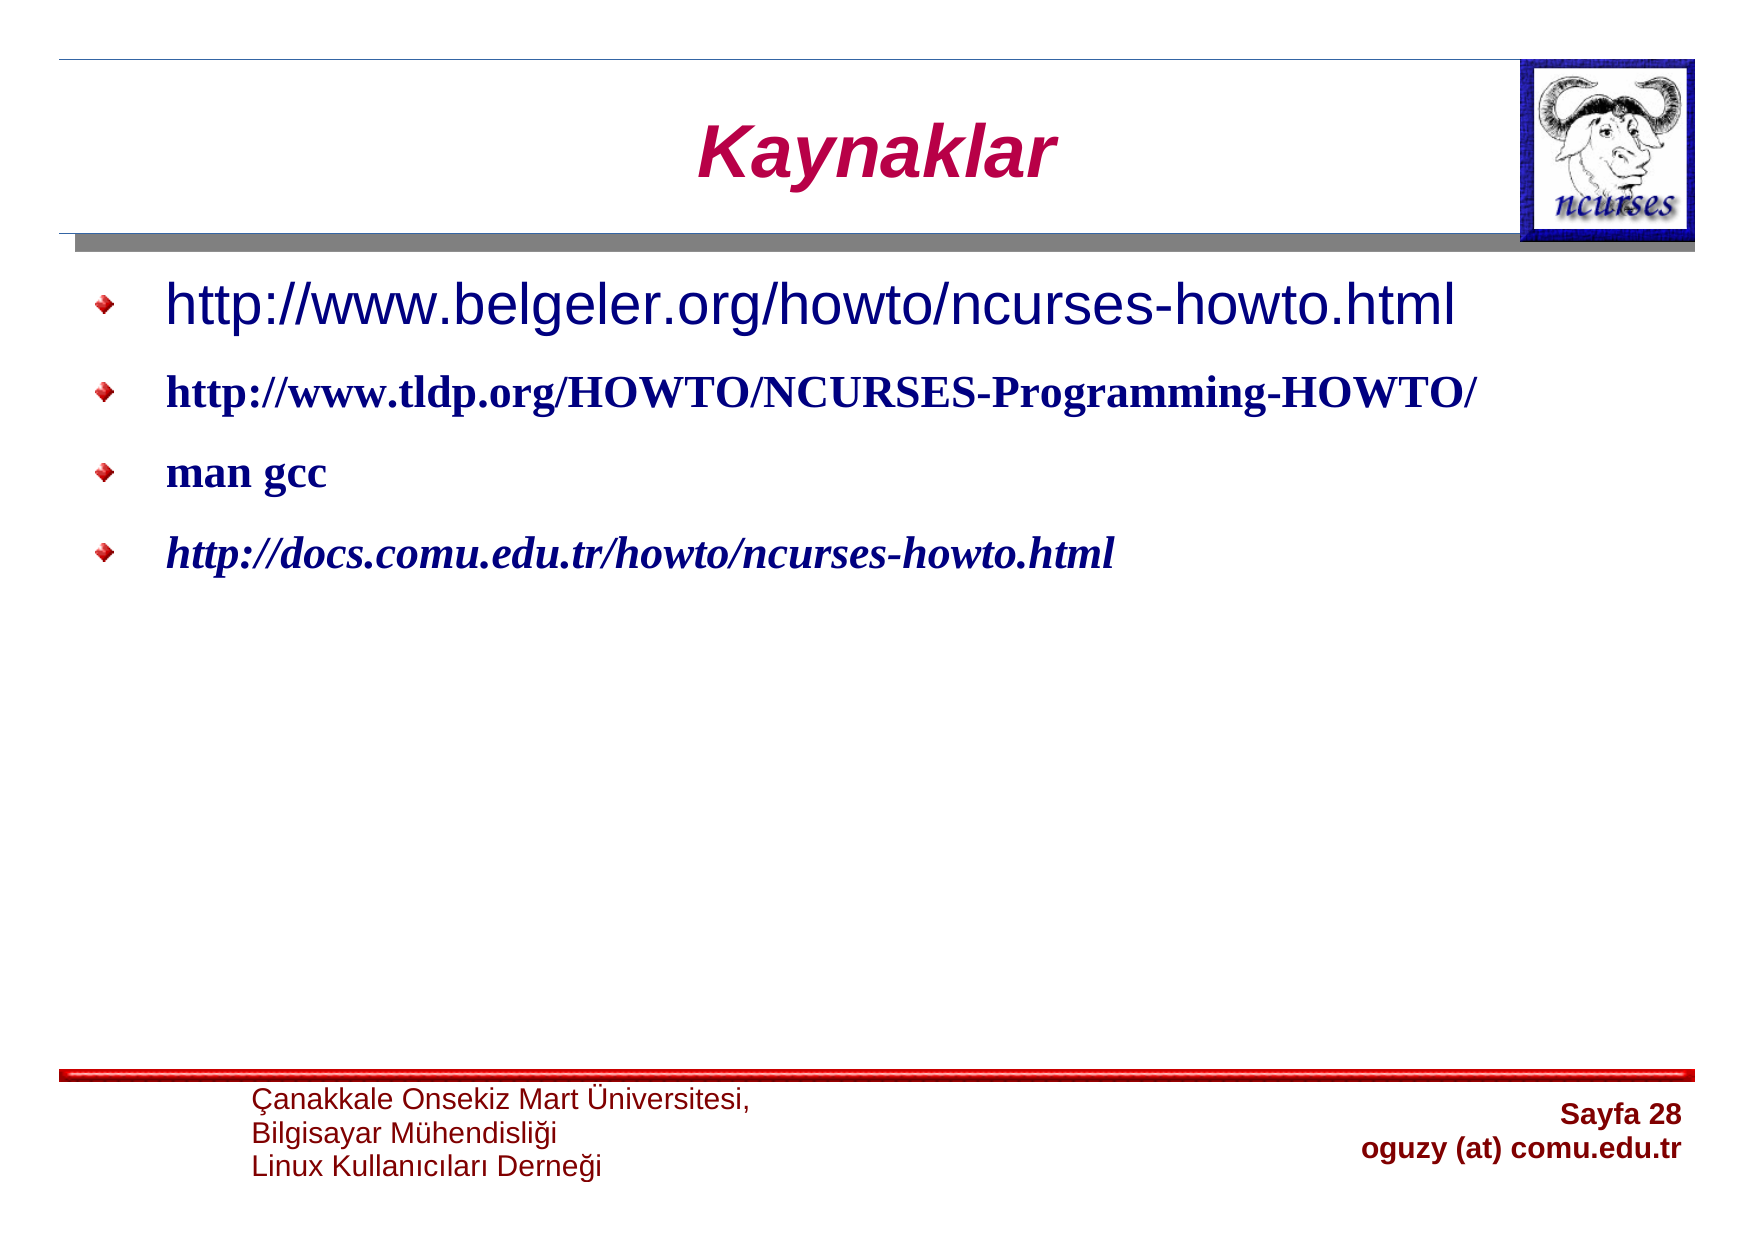

# Kaynaklar
http://www.belgeler.org/howto/ncurses-howto.html
http://www.tldp.org/HOWTO/NCURSES-Programming-HOWTO/
man gcc
http://docs.comu.edu.tr/howto/ncurses-howto.html